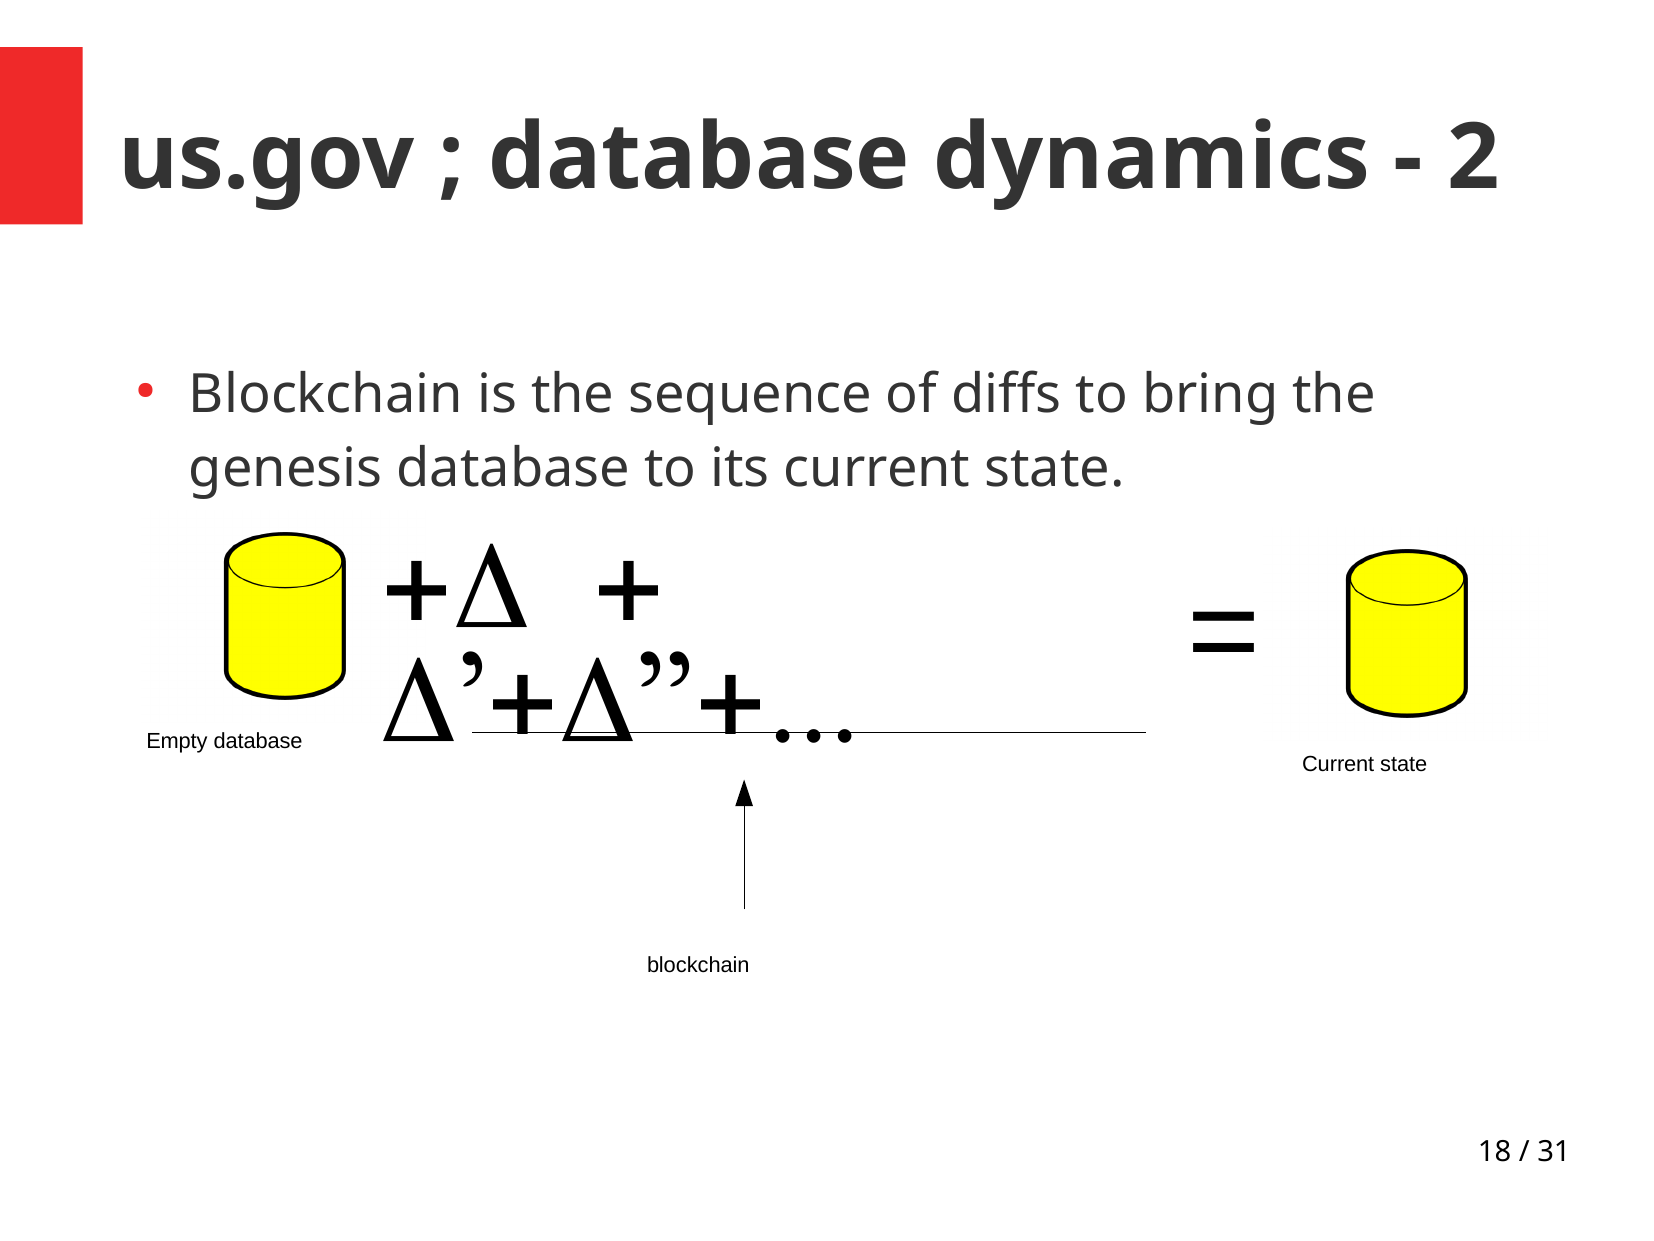

# us.gov ; database dynamics - 2
Blockchain is the sequence of diffs to bring the genesis database to its current state.
+D + D’+D’’+...
=
Empty database
Current state
blockchain
18